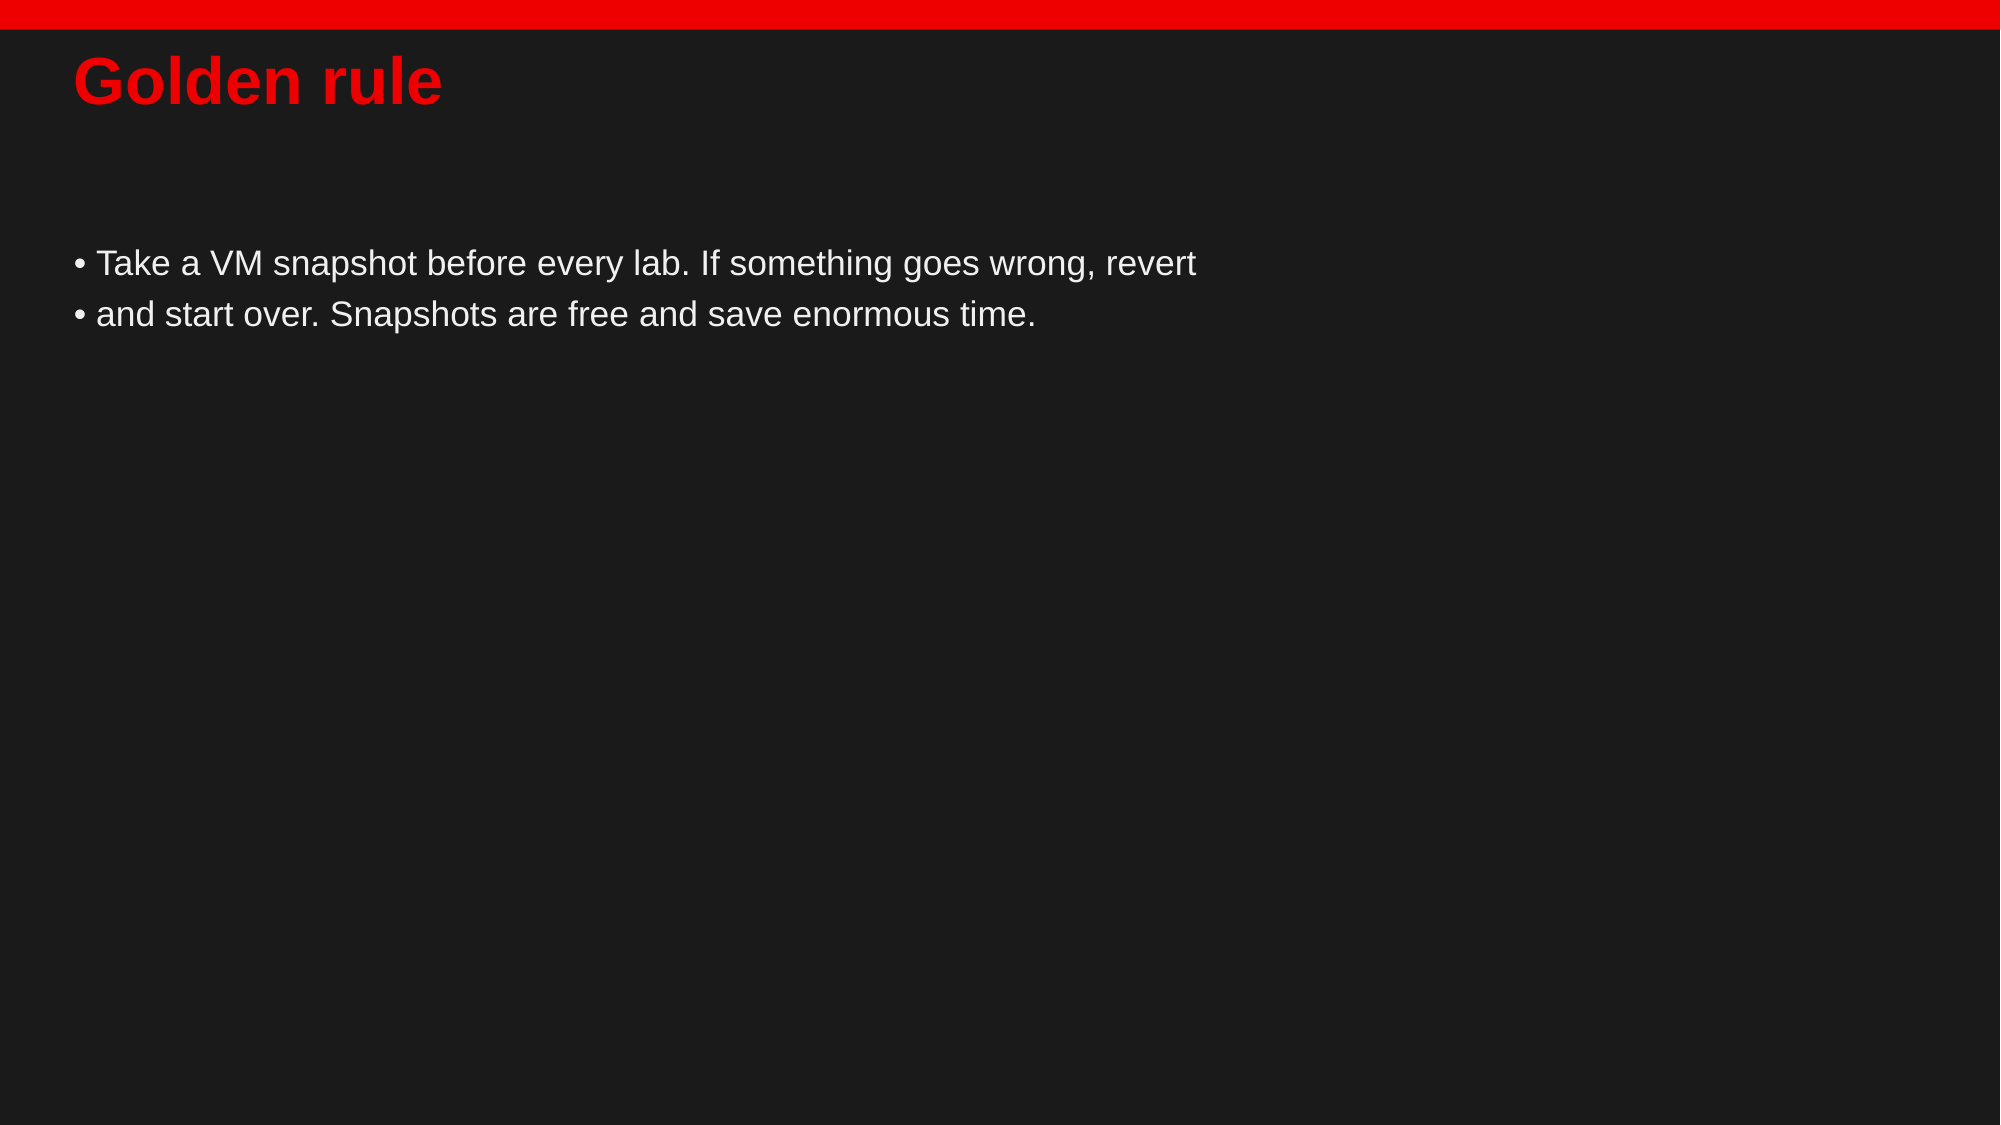

Golden rule
• Take a VM snapshot before every lab. If something goes wrong, revert
• and start over. Snapshots are free and save enormous time.